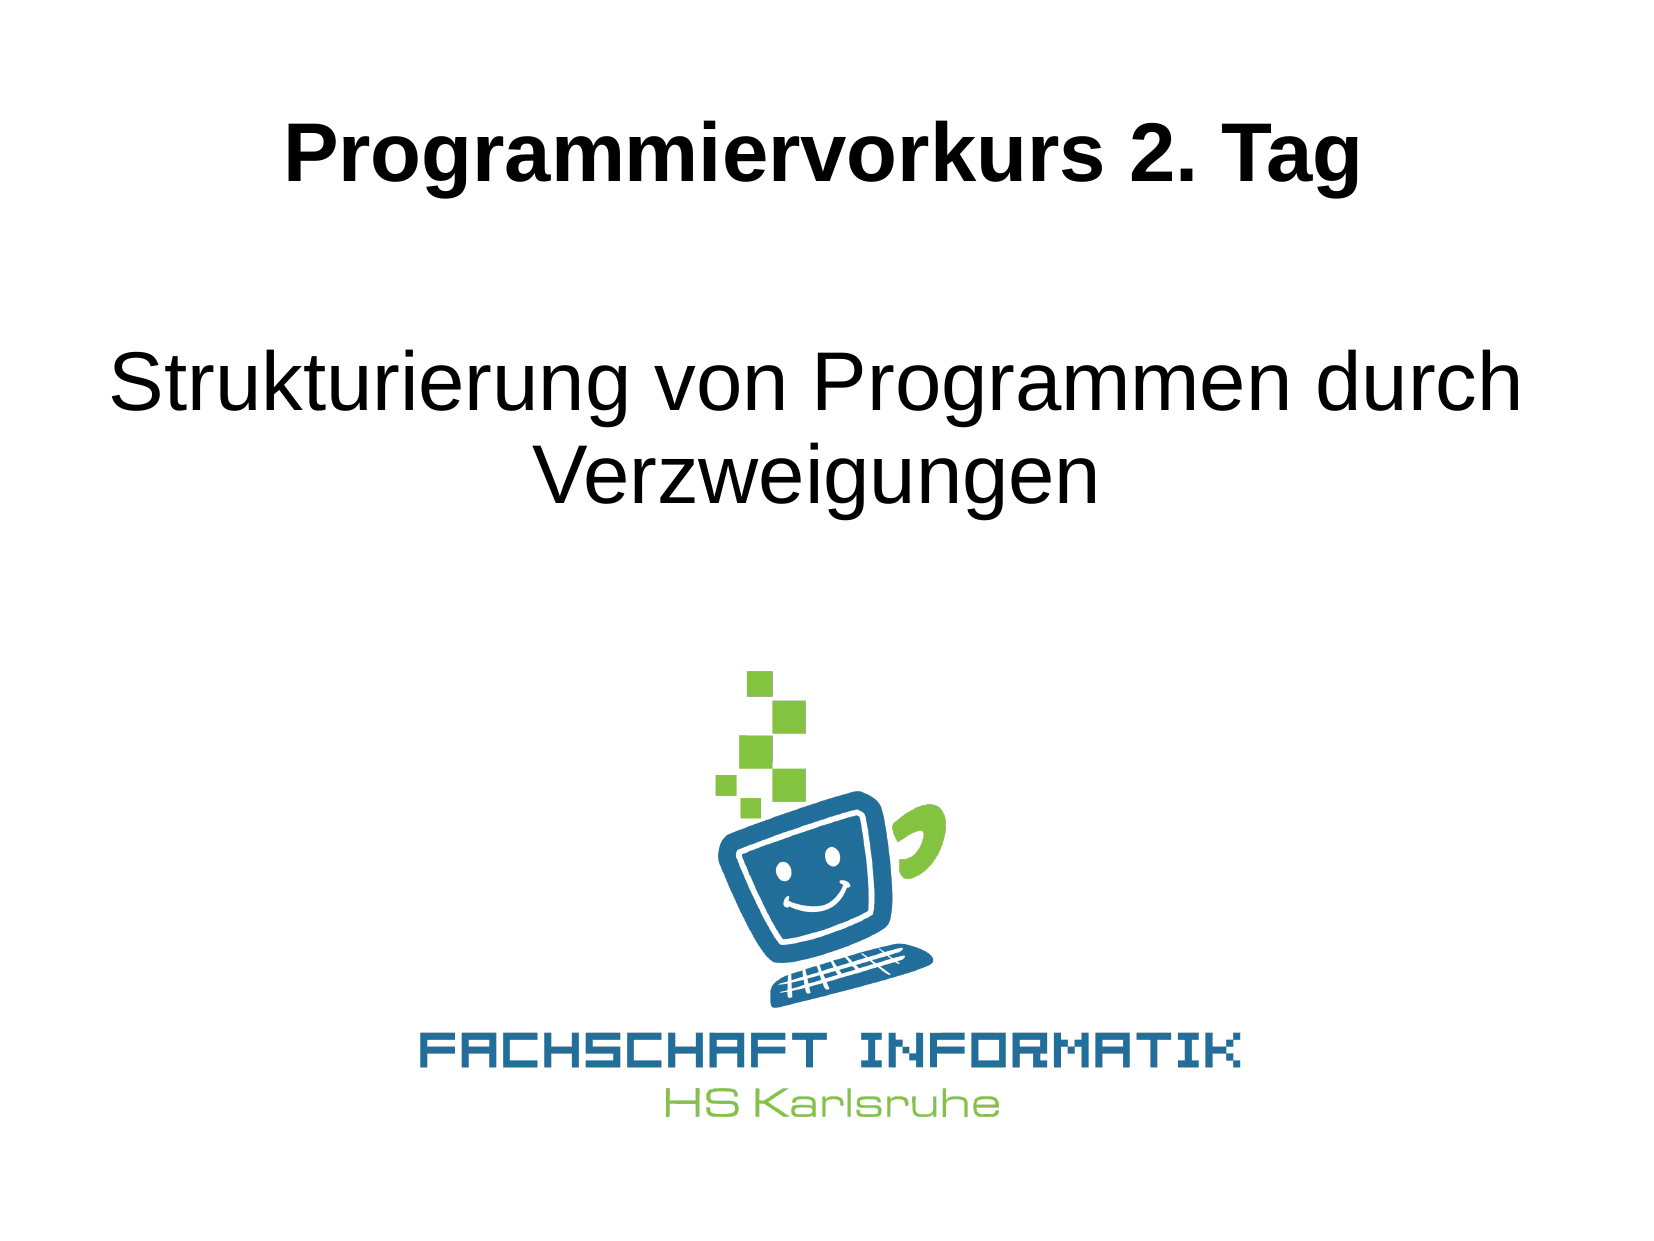

# Programmiervorkurs 2. Tag
Strukturierung von Programmen durch Verzweigungen